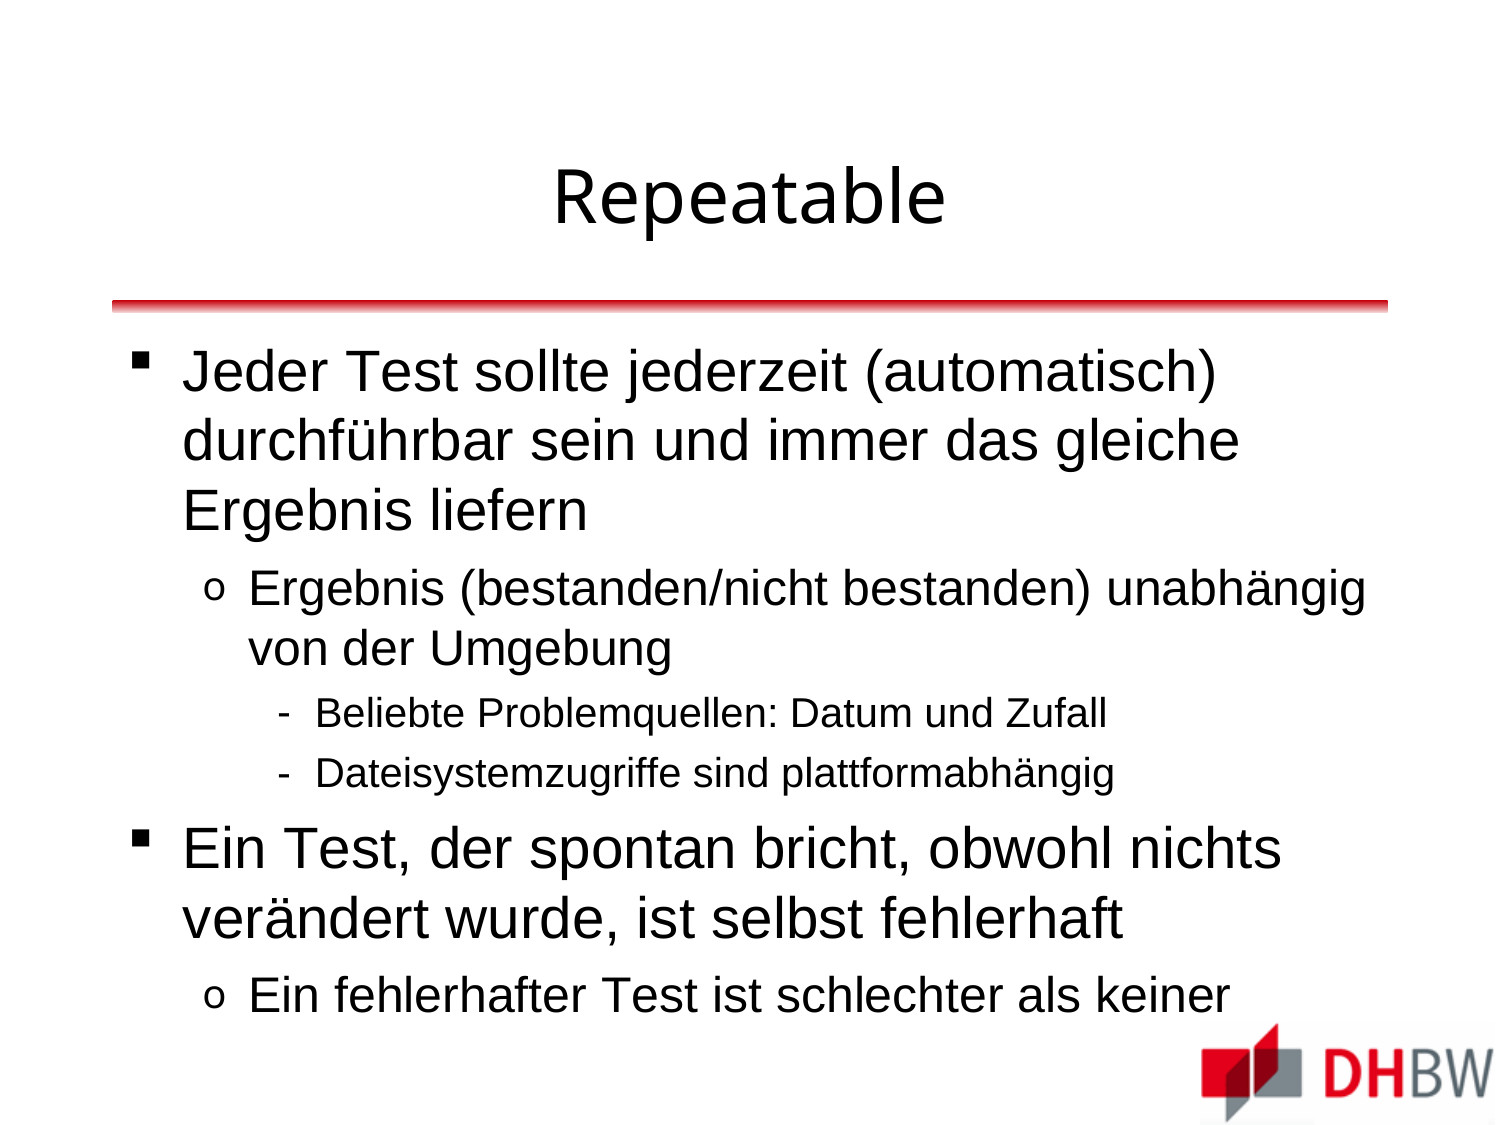

# Repeatable
Jeder Test sollte jederzeit (automatisch) durchführbar sein und immer das gleiche Ergebnis liefern
Ergebnis (bestanden/nicht bestanden) unabhängig von der Umgebung
Beliebte Problemquellen: Datum und Zufall
Dateisystemzugriffe sind plattformabhängig
Ein Test, der spontan bricht, obwohl nichts verändert wurde, ist selbst fehlerhaft
Ein fehlerhafter Test ist schlechter als keiner